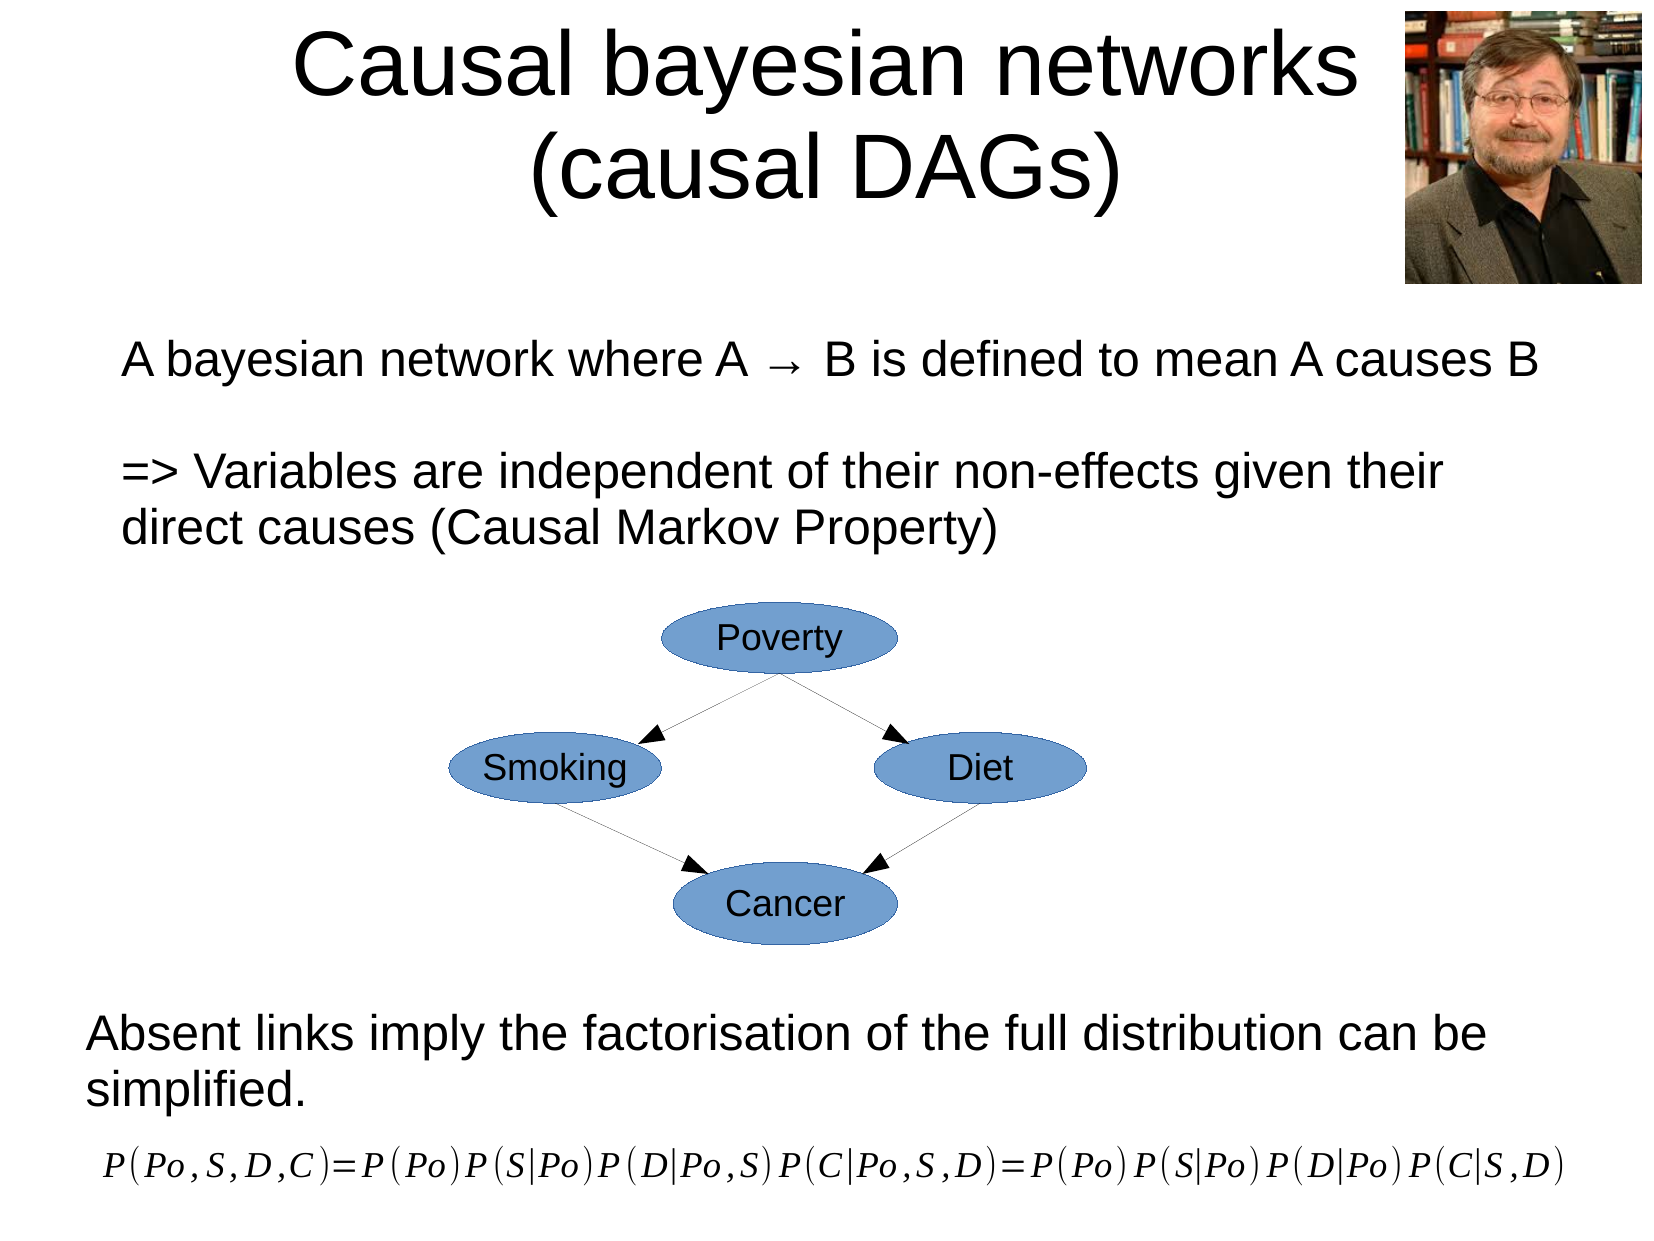

# Causal bayesian networks (causal DAGs)
A bayesian network where A → B is defined to mean A causes B
=> Variables are independent of their non-effects given their direct causes (Causal Markov Property)
Poverty
Smoking
Diet
Cancer
Absent links imply the factorisation of the full distribution can be simplified.